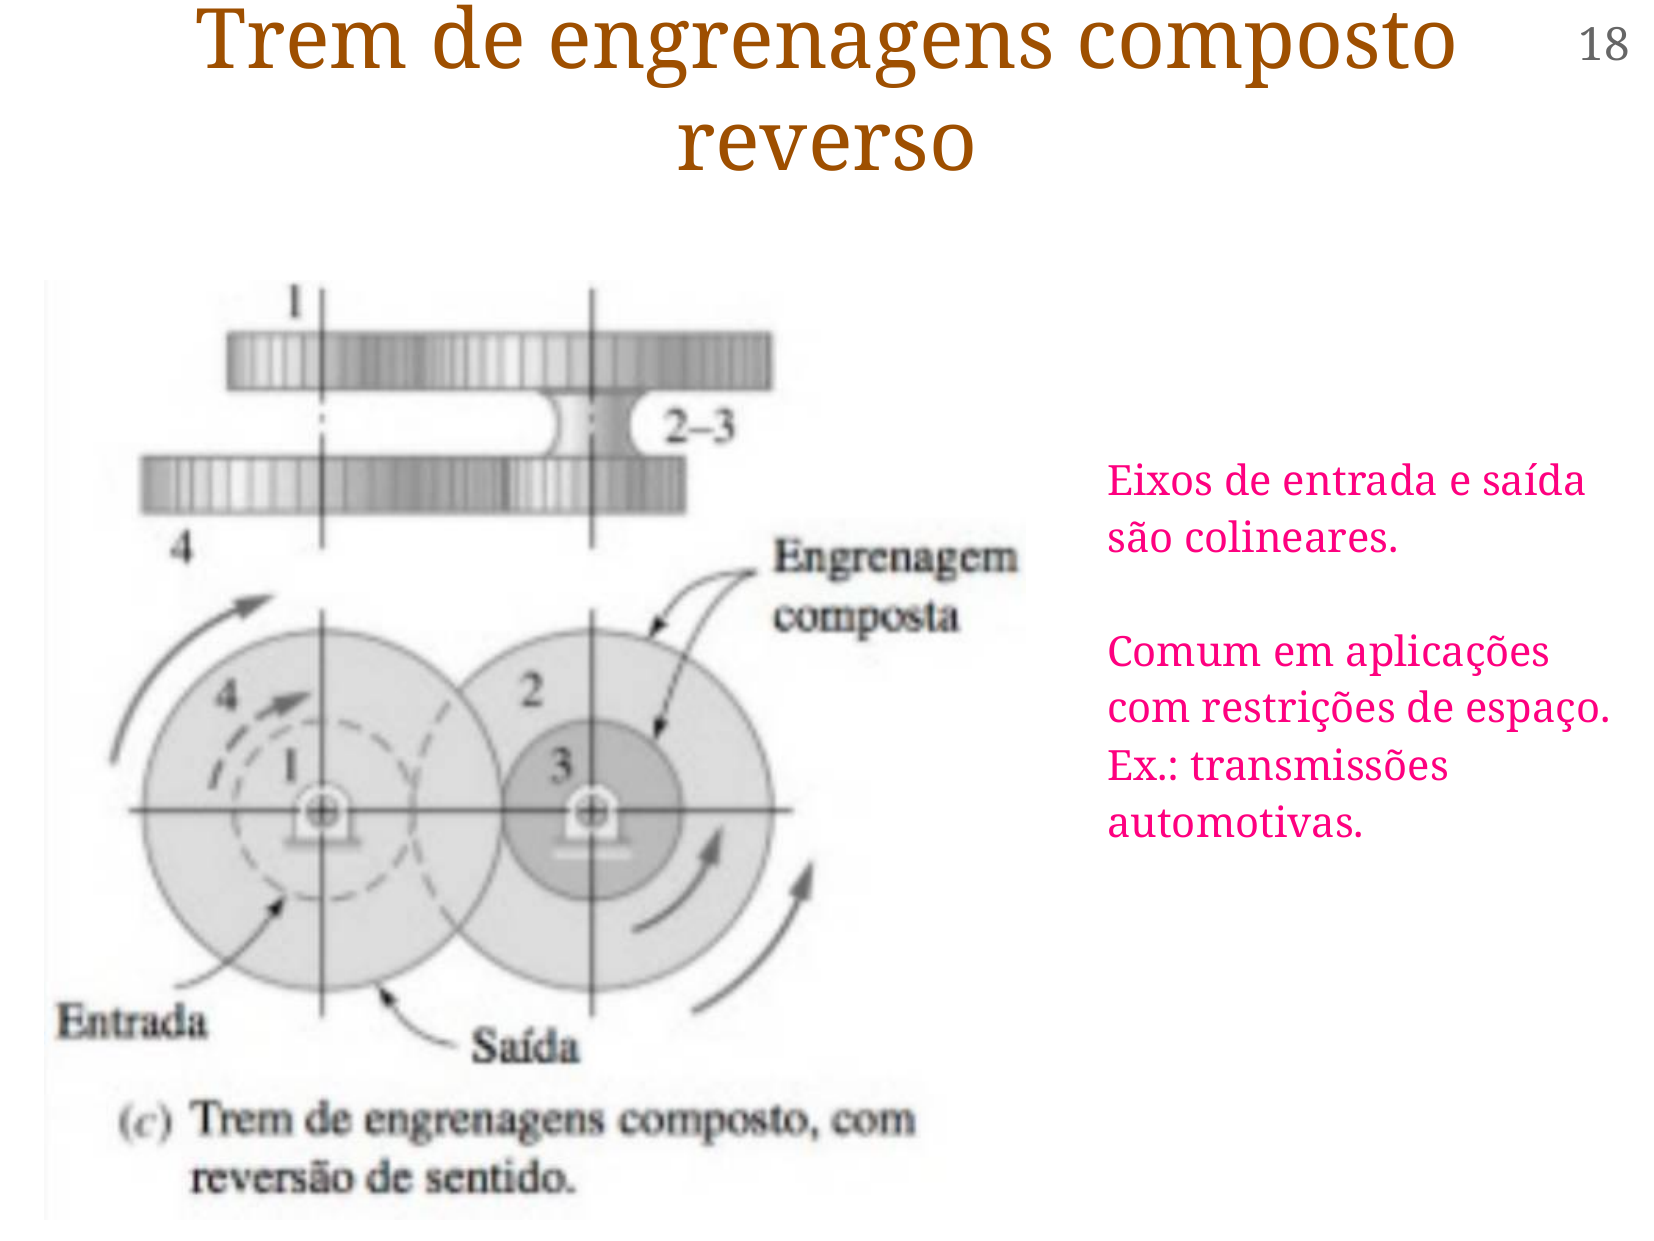

# Trem de engrenagens composto reverso
18
Eixos de entrada e saída são colineares.
Comum em aplicações com restrições de espaço. Ex.: transmissões automotivas.